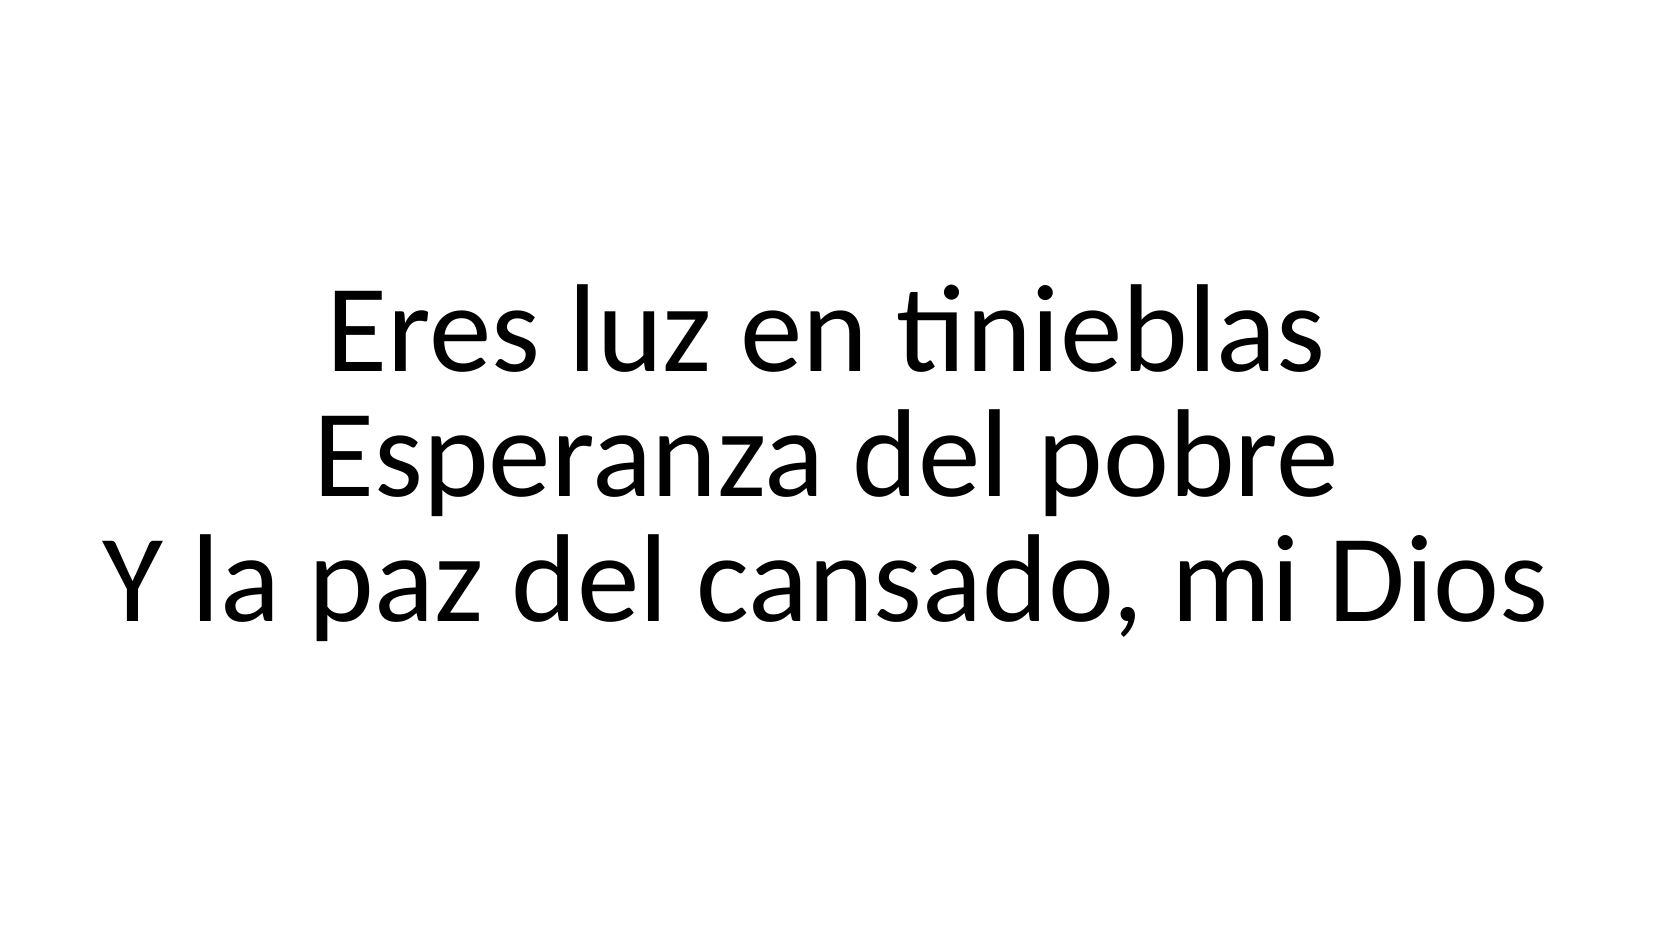

# Eres luz en tinieblas Esperanza del pobre Y la paz del cansado, mi Dios